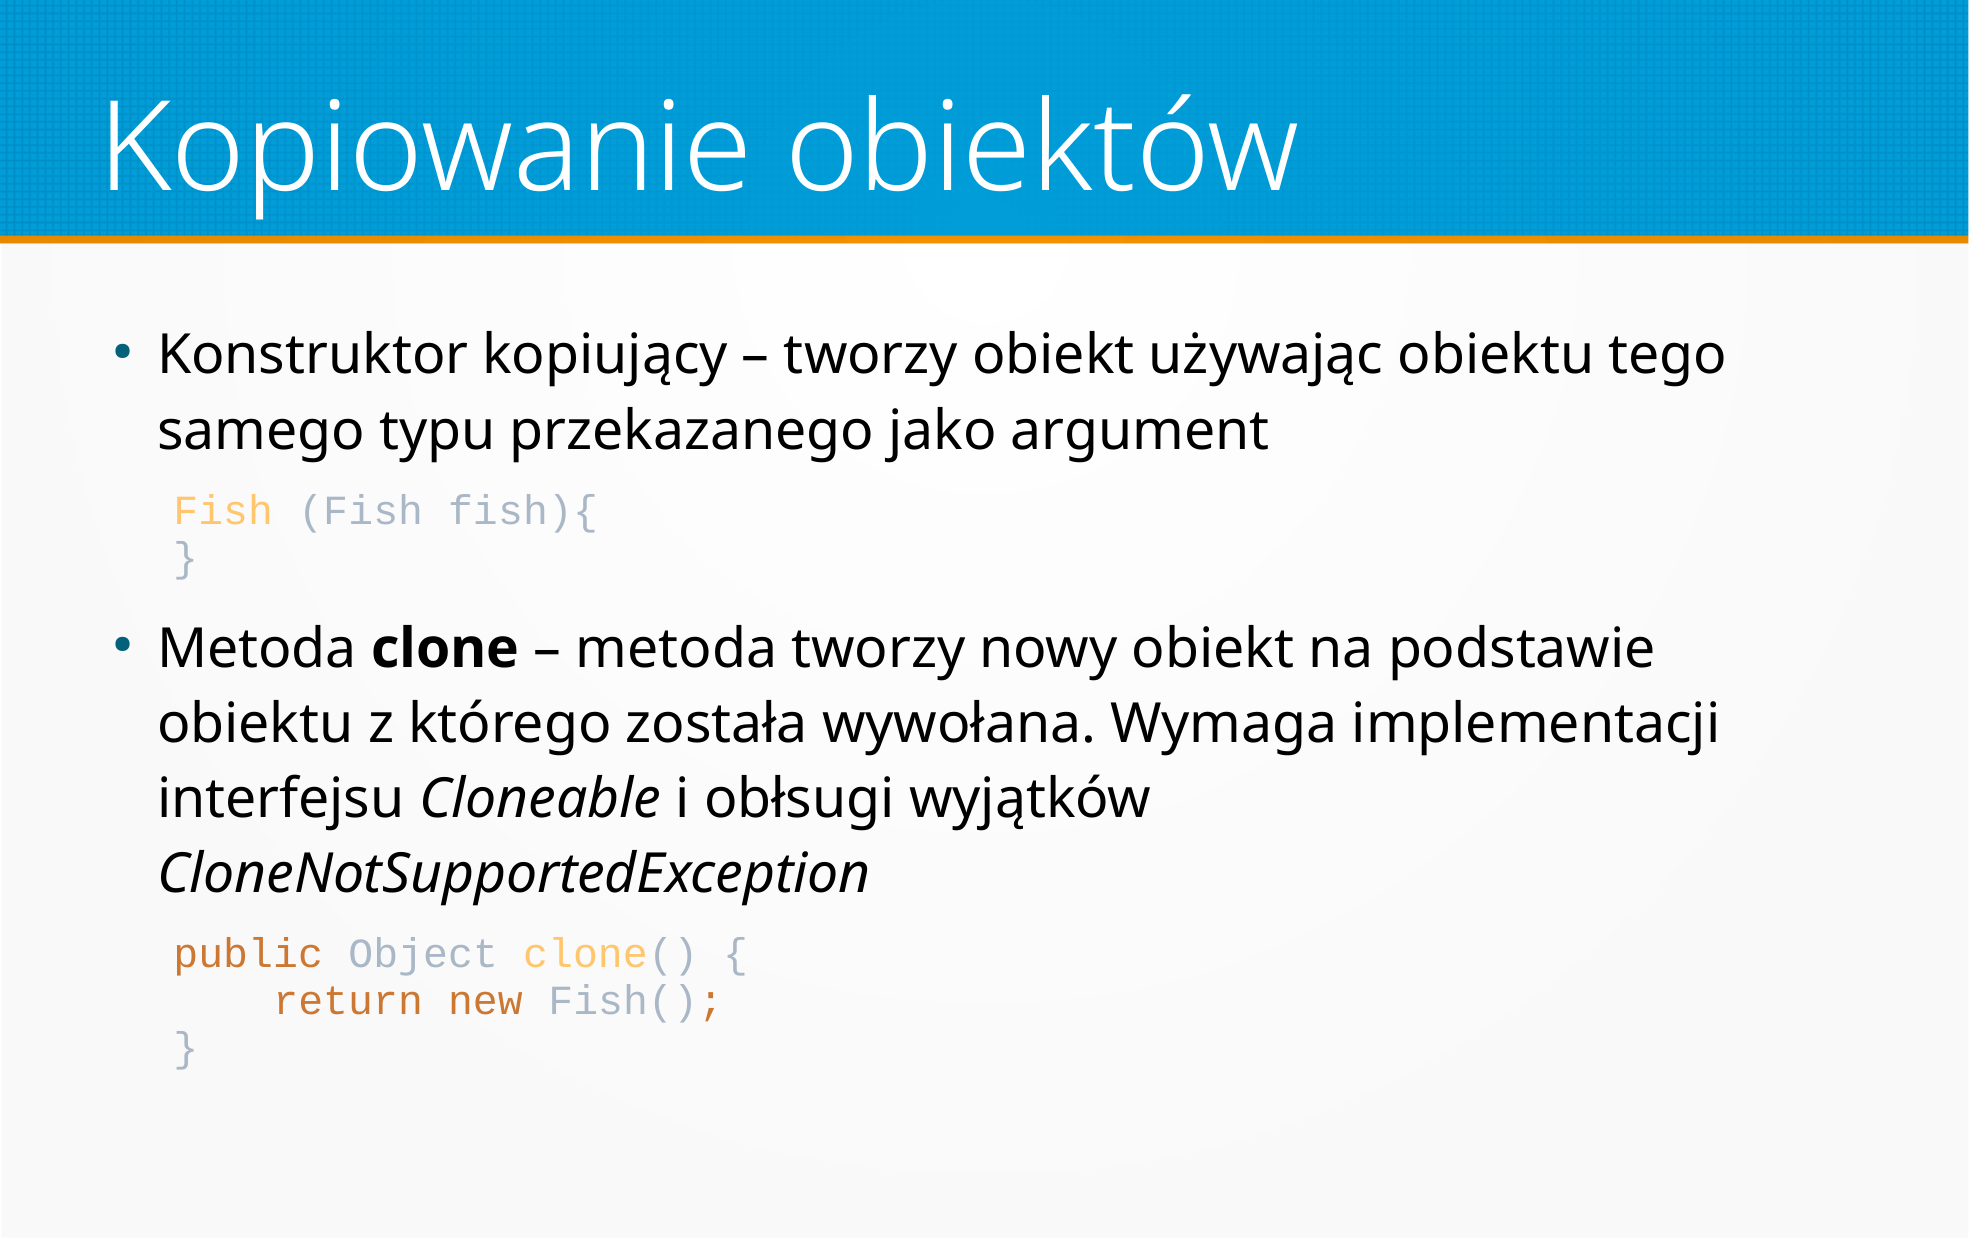

# Kopiowanie obiektów
Konstruktor kopiujący – tworzy obiekt używając obiektu tego samego typu przekazanego jako argument
 Fish (Fish fish){
 }
Metoda clone – metoda tworzy nowy obiekt na podstawie obiektu z którego została wywołana. Wymaga implementacji interfejsu Cloneable i obłsugi wyjątków CloneNotSupportedException
 public Object clone() {
 return new Fish();
 }